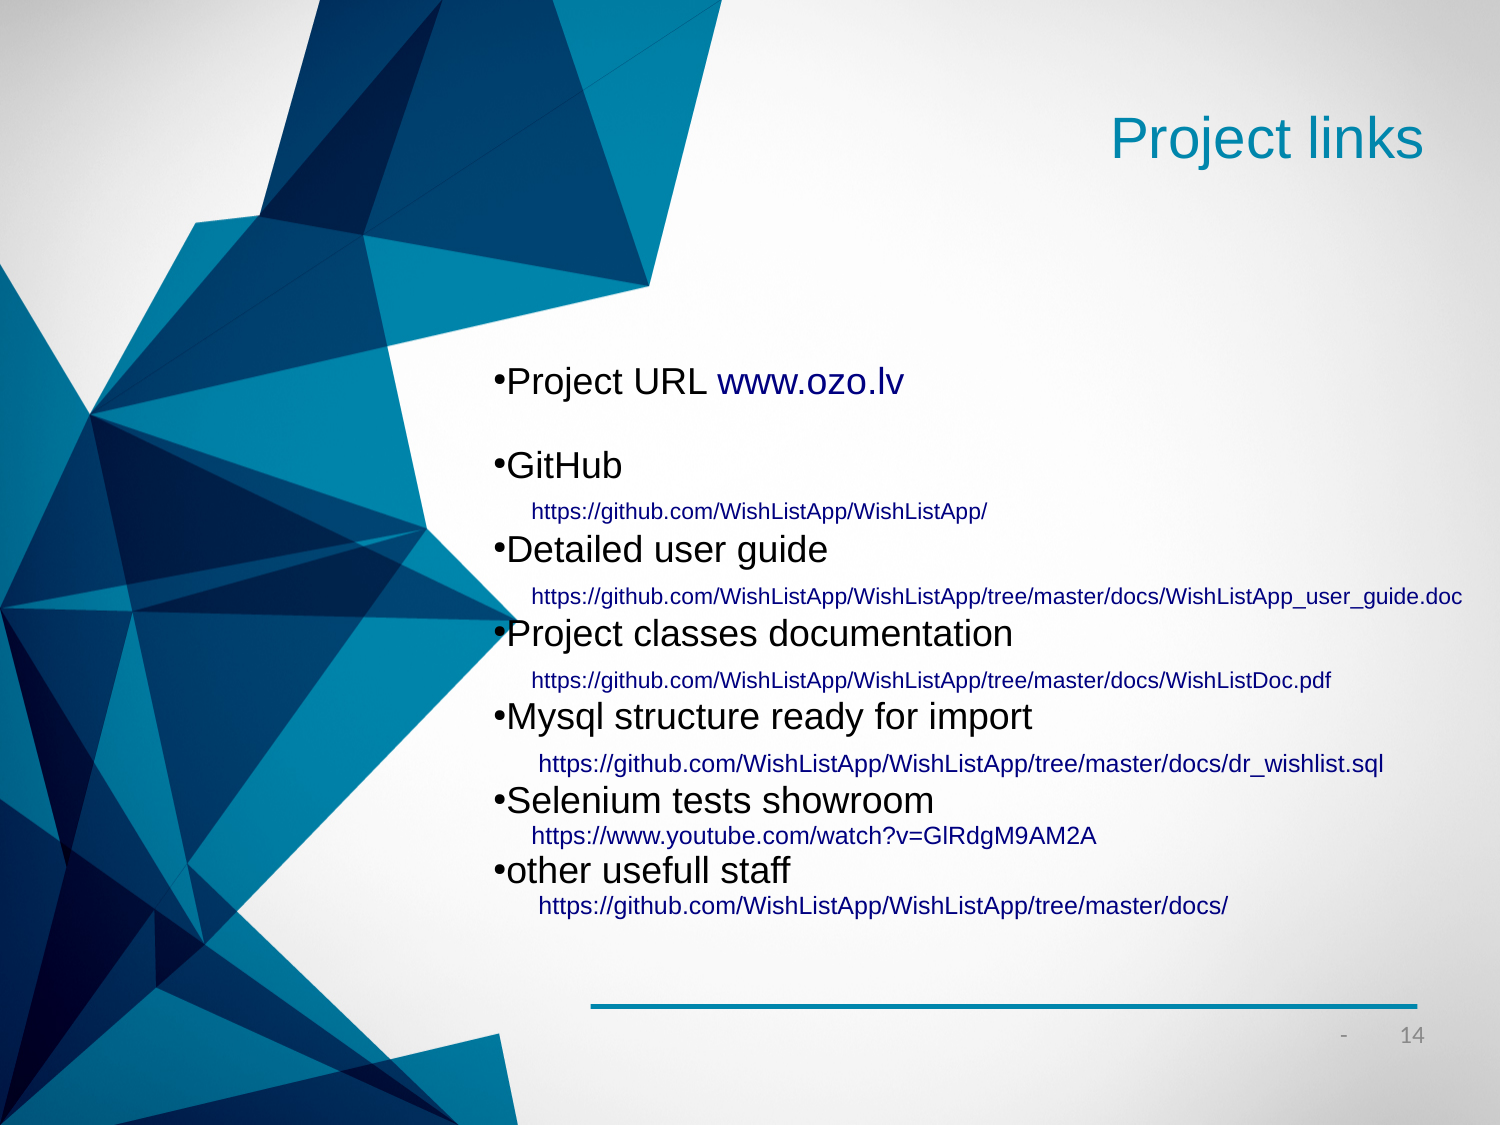

# Project links
Project URL www.ozo.lv
GitHub
	https://github.com/WishListApp/WishListApp/
Detailed user guide
	https://github.com/WishListApp/WishListApp/tree/master/docs/WishListApp_user_guide.doc
Project classes documentation
	https://github.com/WishListApp/WishListApp/tree/master/docs/WishListDoc.pdf
Mysql structure ready for import
	 https://github.com/WishListApp/WishListApp/tree/master/docs/dr_wishlist.sql
Selenium tests showroom
	https://www.youtube.com/watch?v=GlRdgM9AM2A
other usefull staff
	 https://github.com/WishListApp/WishListApp/tree/master/docs/
14